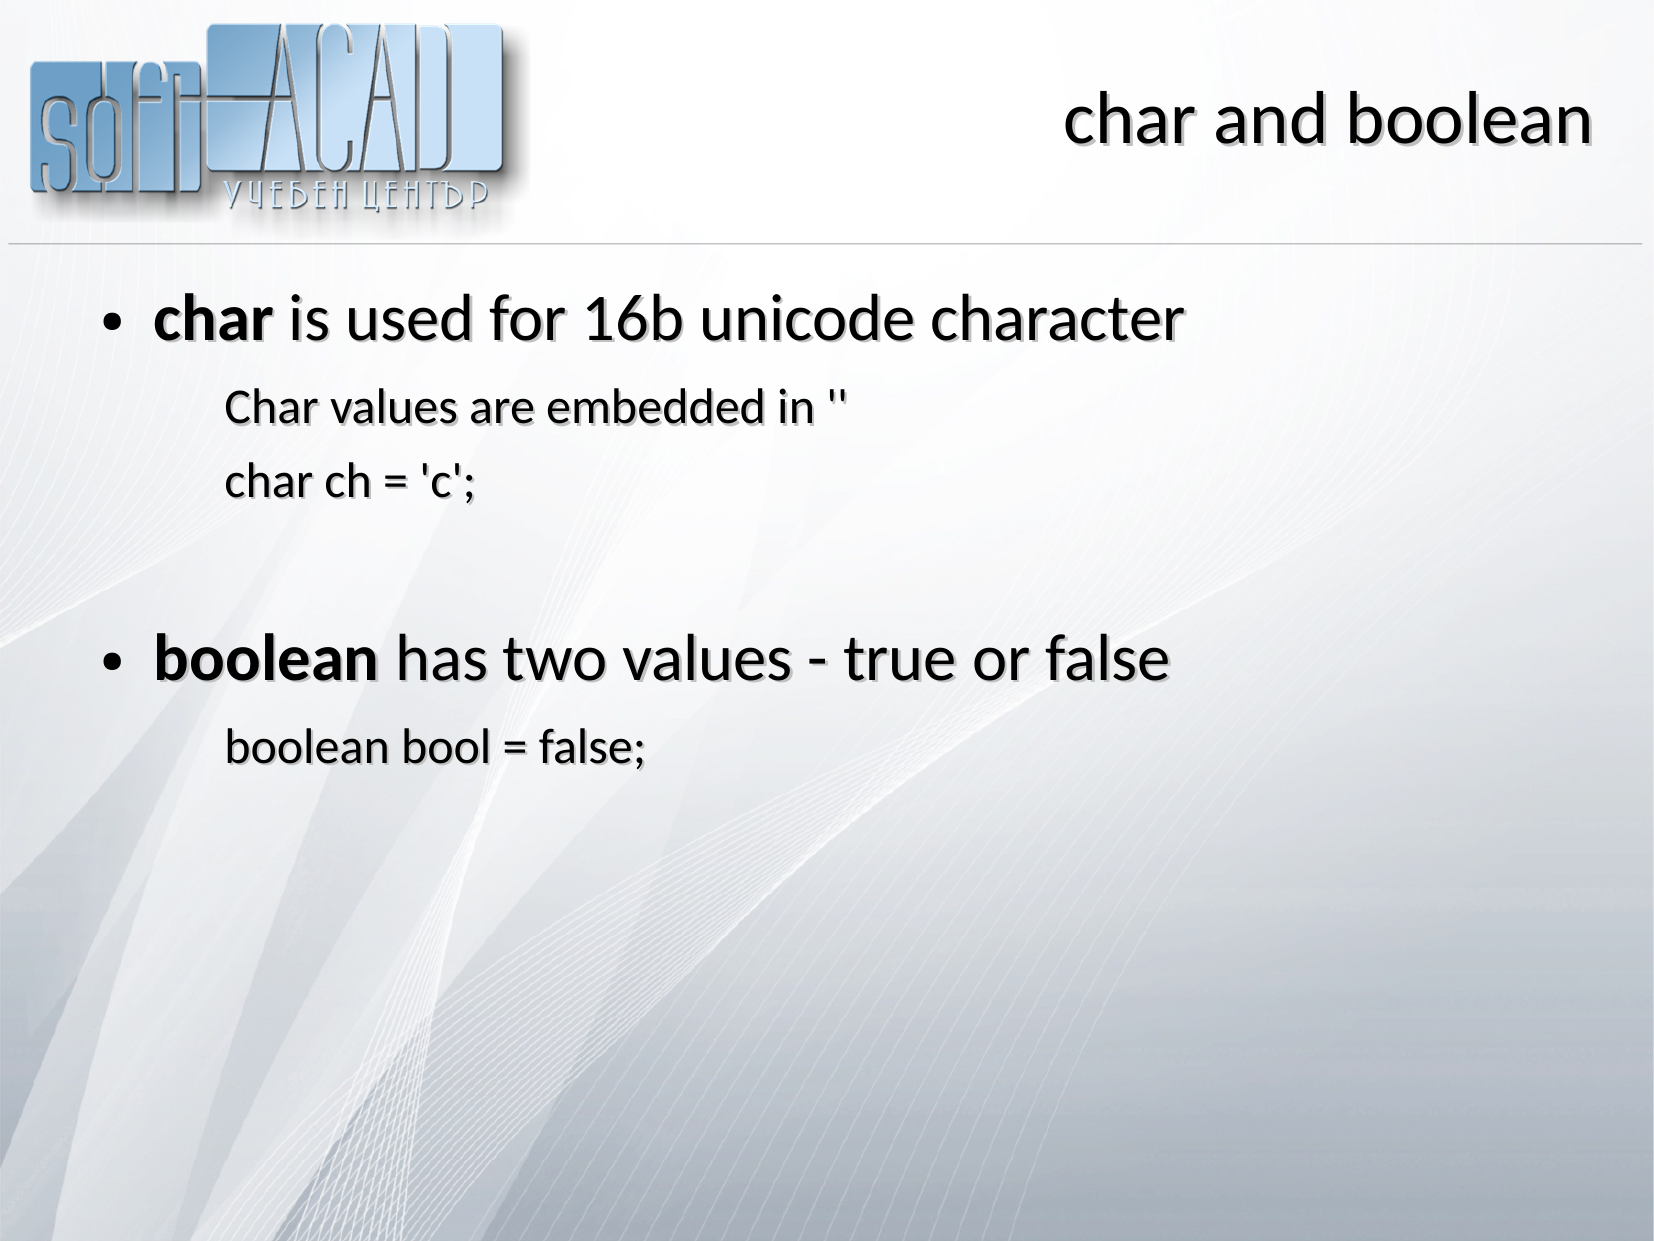

# char and boolean
char is used for 16b unicode character
Char values are embedded in ''
char ch = 'c';
boolean has two values - true or false
boolean bool = false;